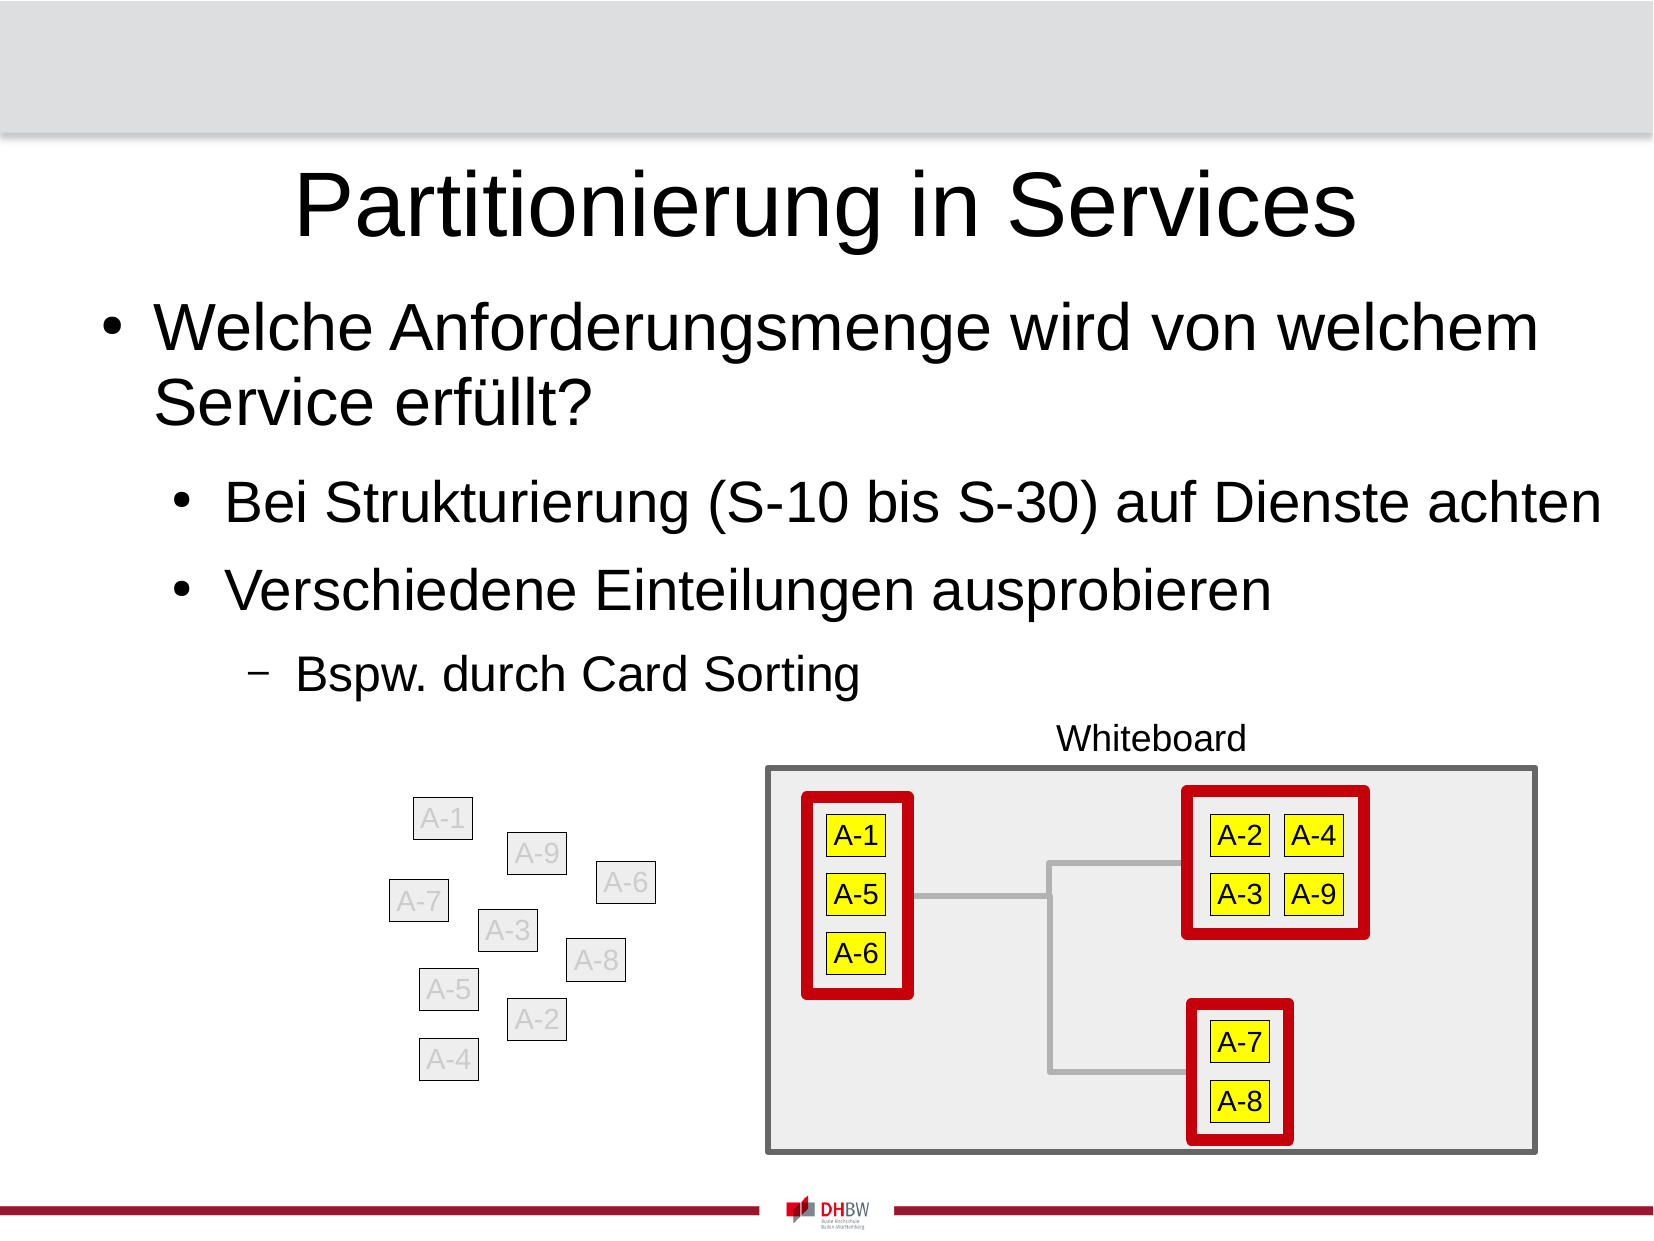

# Partitionierung in Services
Welche Anforderungsmenge wird von welchem Service erfüllt?
Bei Strukturierung (S-10 bis S-30) auf Dienste achten
Verschiedene Einteilungen ausprobieren
Bspw. durch Card Sorting
Whiteboard
A-1
A-1
A-1
A-2
A-2
A-4
A-4
A-9
A-9
A-9
A-6
A-6
A-6
A-5
A-5
A-3
A-3
A-7
A-7
A-7
A-3
A-8
A-8
A-8
A-5
A-2
A-4